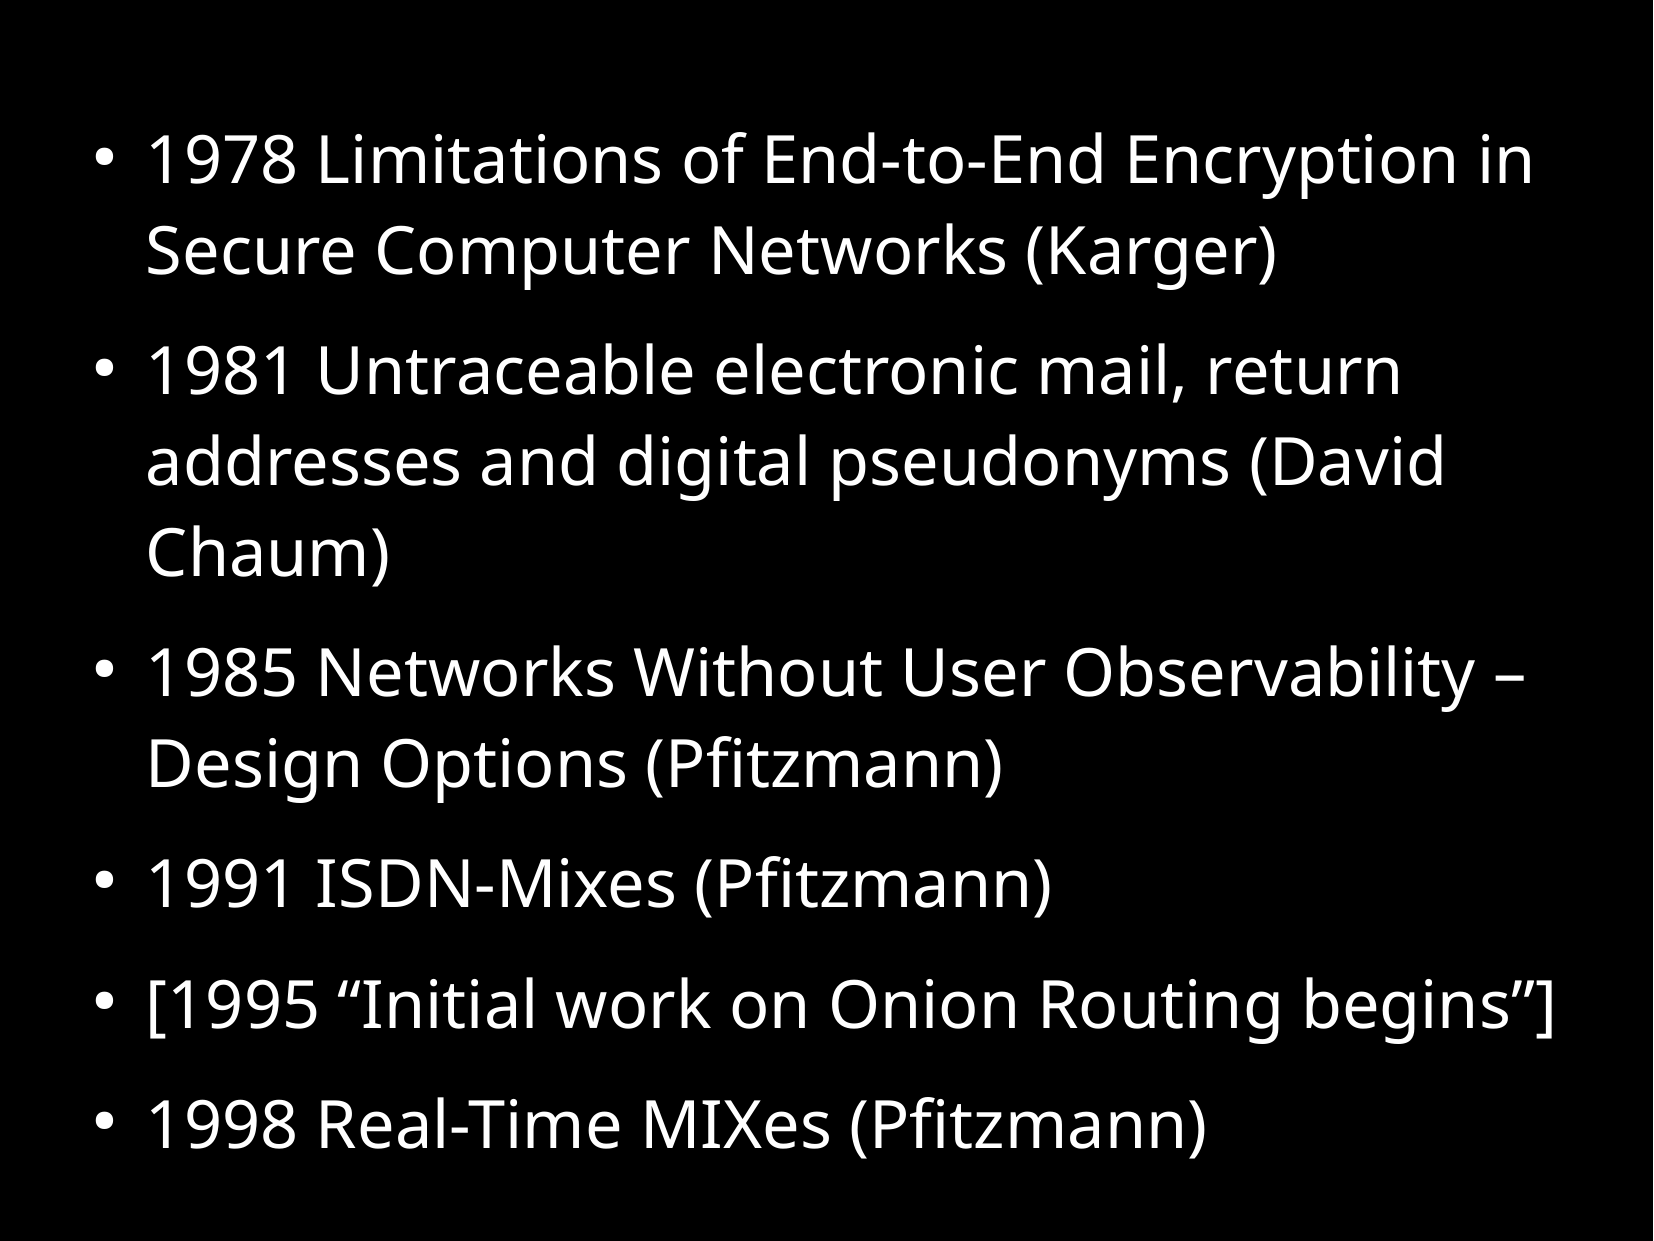

# 1978 Limitations of End-to-End Encryption in Secure Computer Networks (Karger)
1981 Untraceable electronic mail, return addresses and digital pseudonyms (David Chaum)
1985 Networks Without User Observability – Design Options (Pfitzmann)
1991 ISDN-Mixes (Pfitzmann)
[1995 “Initial work on Onion Routing begins”]
1998 Real-Time MIXes (Pfitzmann)
http://freehaven.net/anonbib